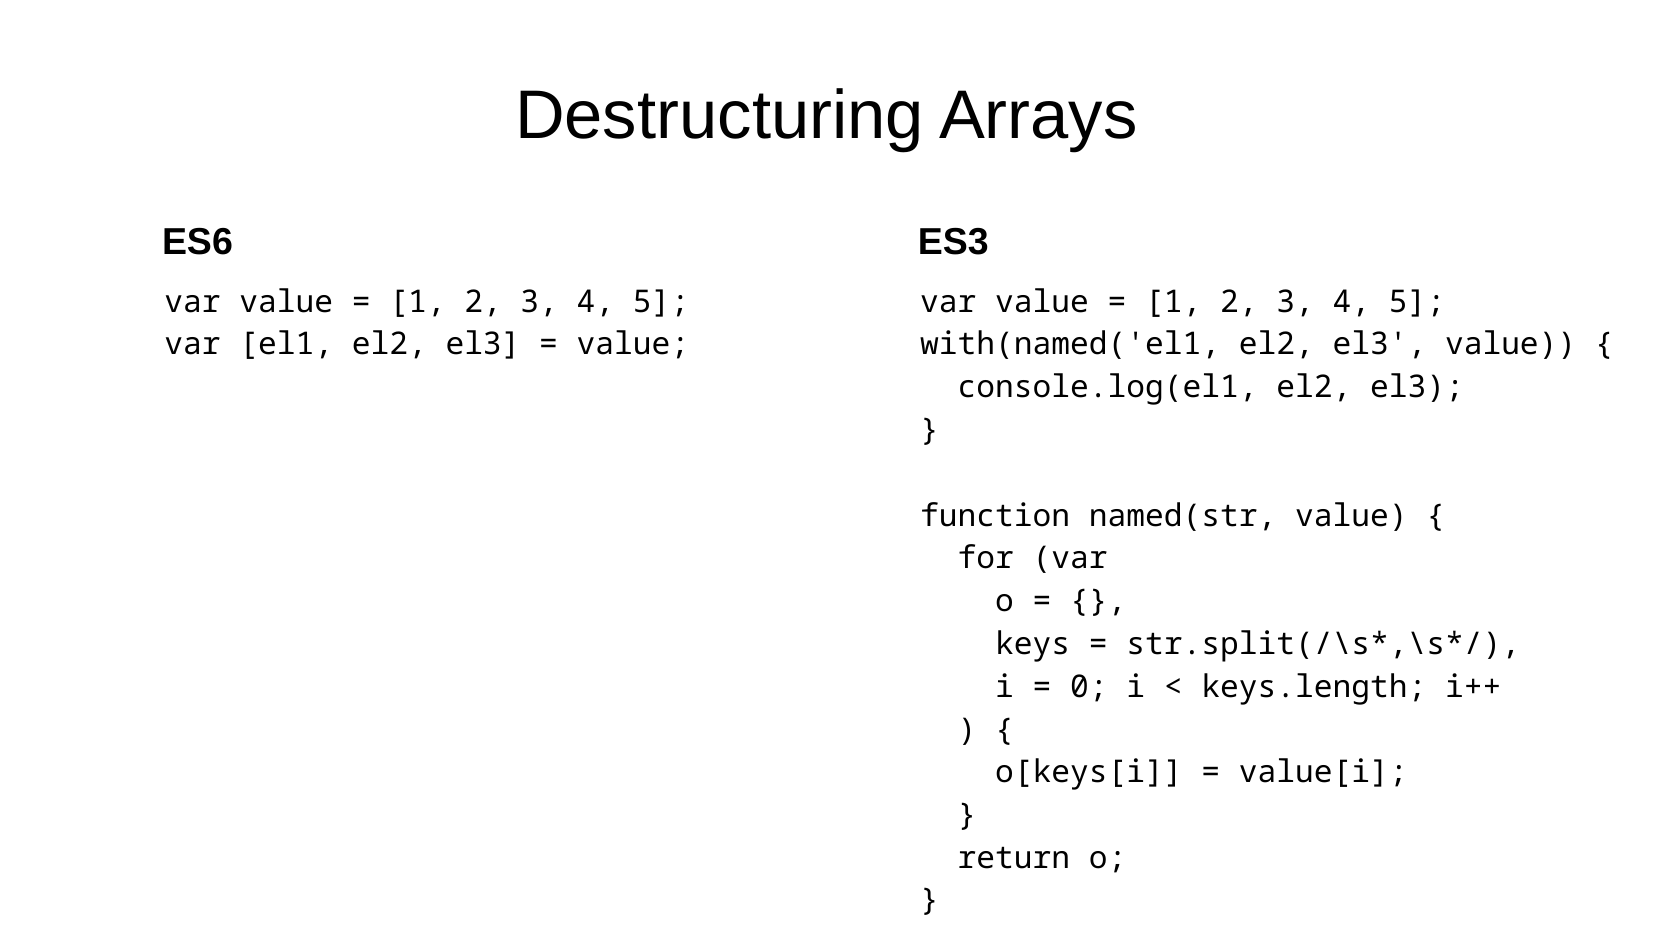

# Destructuring Arrays
ES6
ES3
var value = [1, 2, 3, 4, 5];
var [el1, el2, el3] = value;
var value = [1, 2, 3, 4, 5];
with(named('el1, el2, el3', value)) {
 console.log(el1, el2, el3);
}
function named(str, value) {
 for (var
 o = {},
 keys = str.split(/\s*,\s*/),
 i = 0; i < keys.length; i++
 ) {
 o[keys[i]] = value[i];
 }
 return o;
}